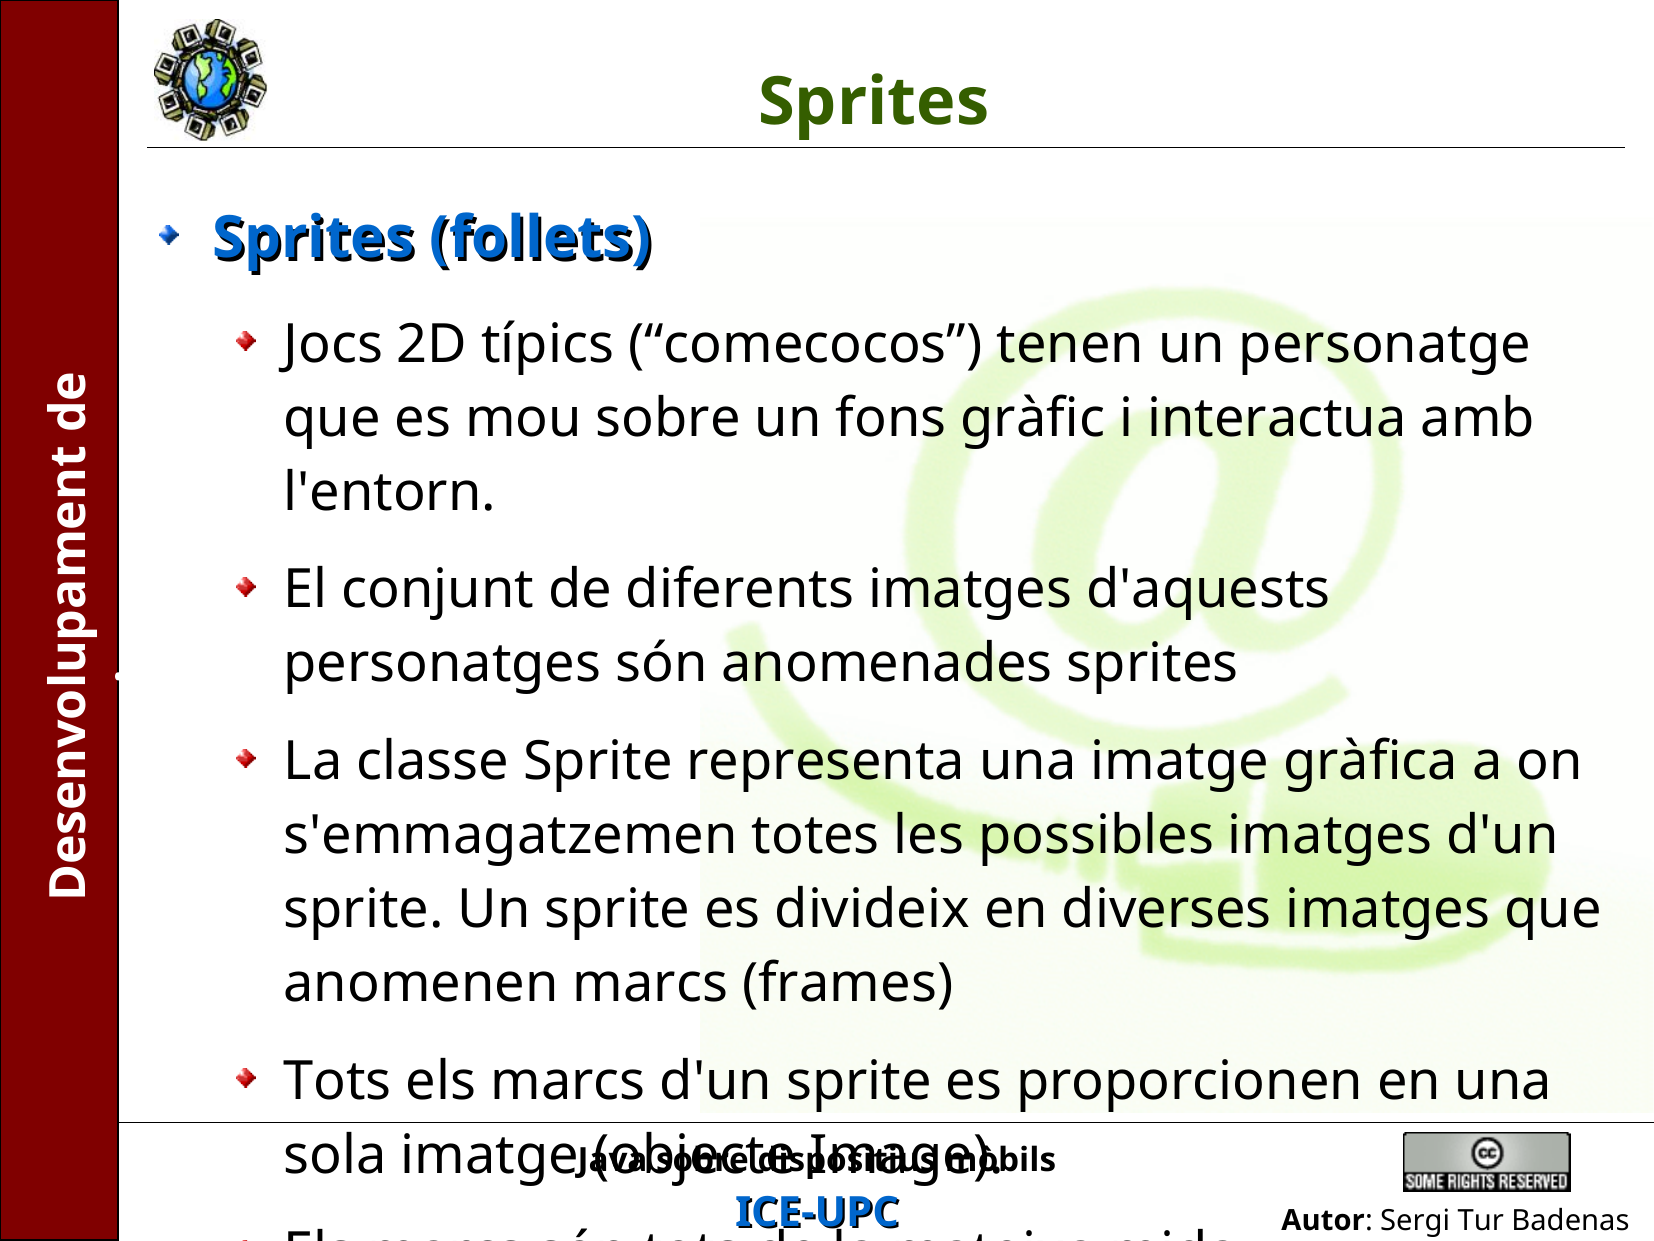

# Sprites
Sprites (follets)
Jocs 2D típics (“comecocos”) tenen un personatge que es mou sobre un fons gràfic i interactua amb l'entorn.
El conjunt de diferents imatges d'aquests personatges són anomenades sprites
La classe Sprite representa una imatge gràfica a on s'emmagatzemen totes les possibles imatges d'un sprite. Un sprite es divideix en diverses imatges que anomenen marcs (frames)
Tots els marcs d'un sprite es proporcionen en una sola imatge (objecte Image).
Els marcs són tots de la mateixa mida